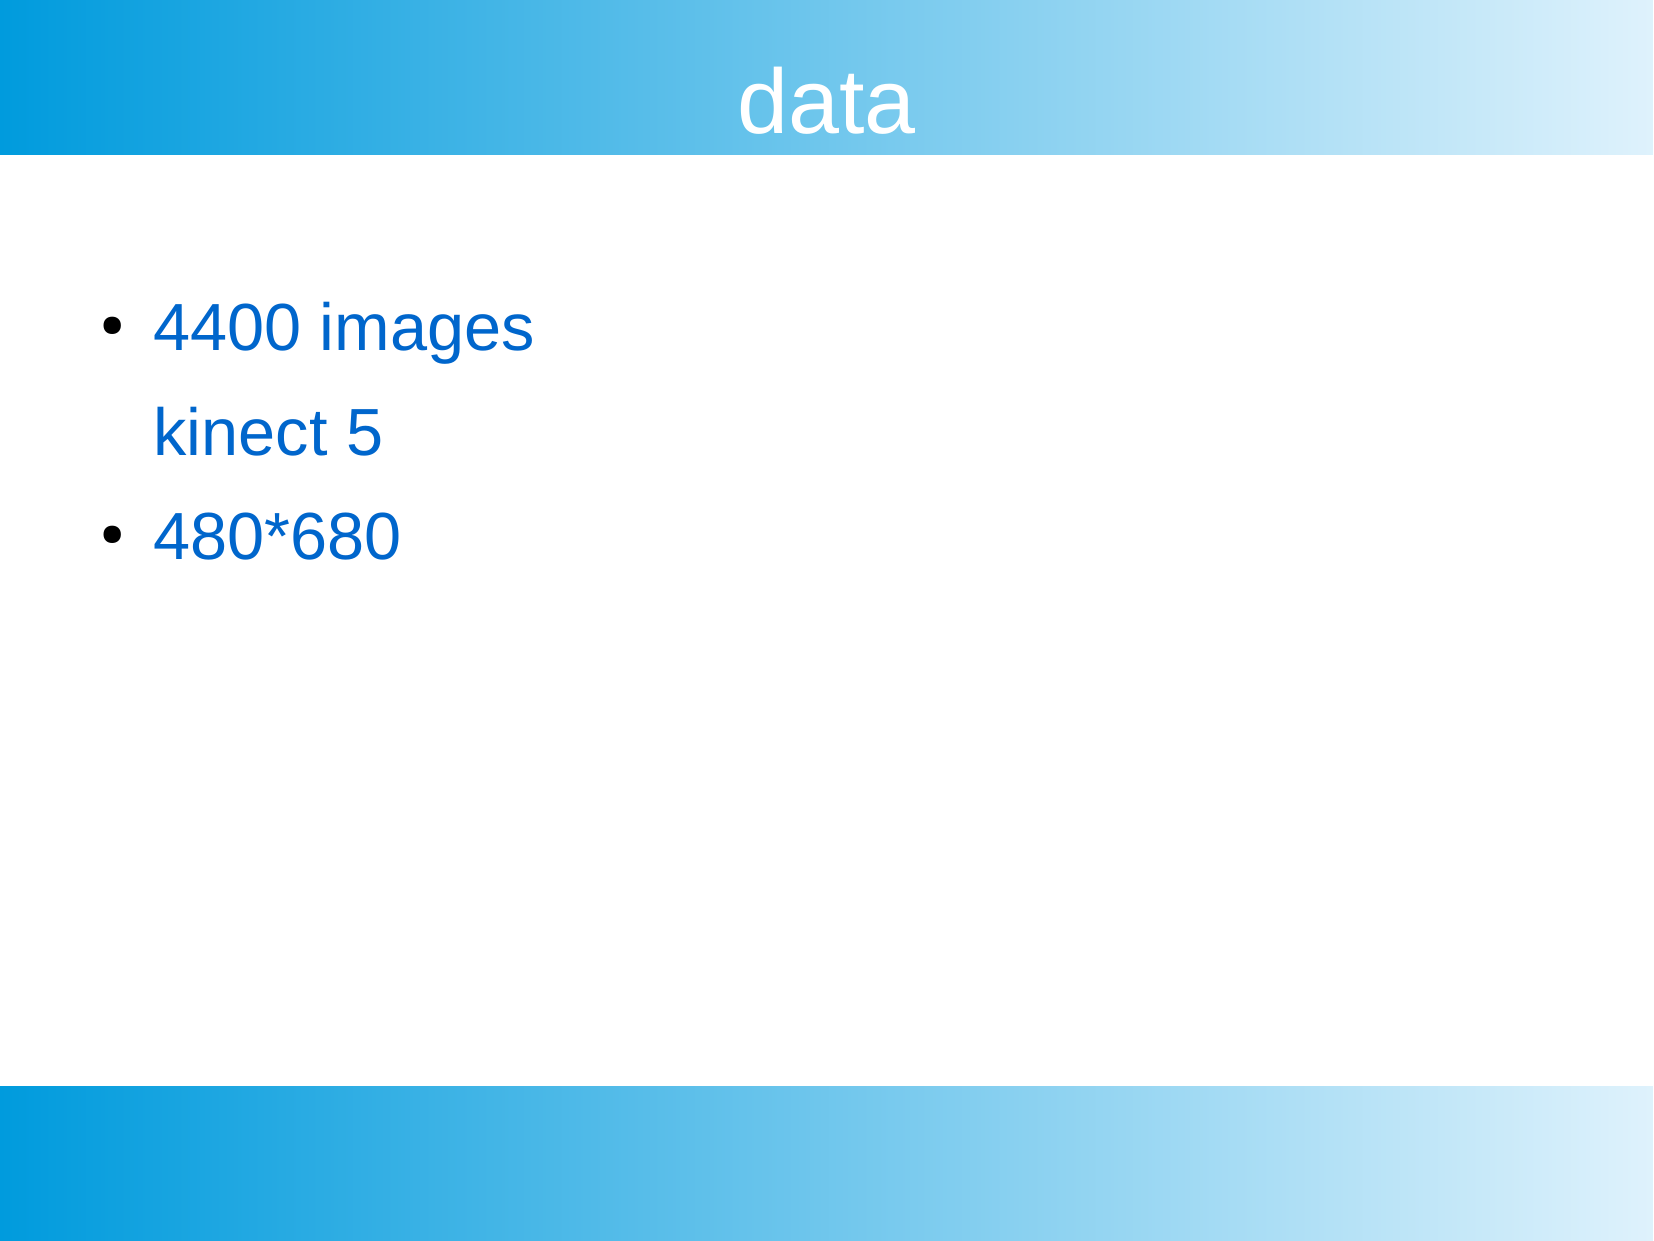

# data
4400 images
kinect 5
480*680